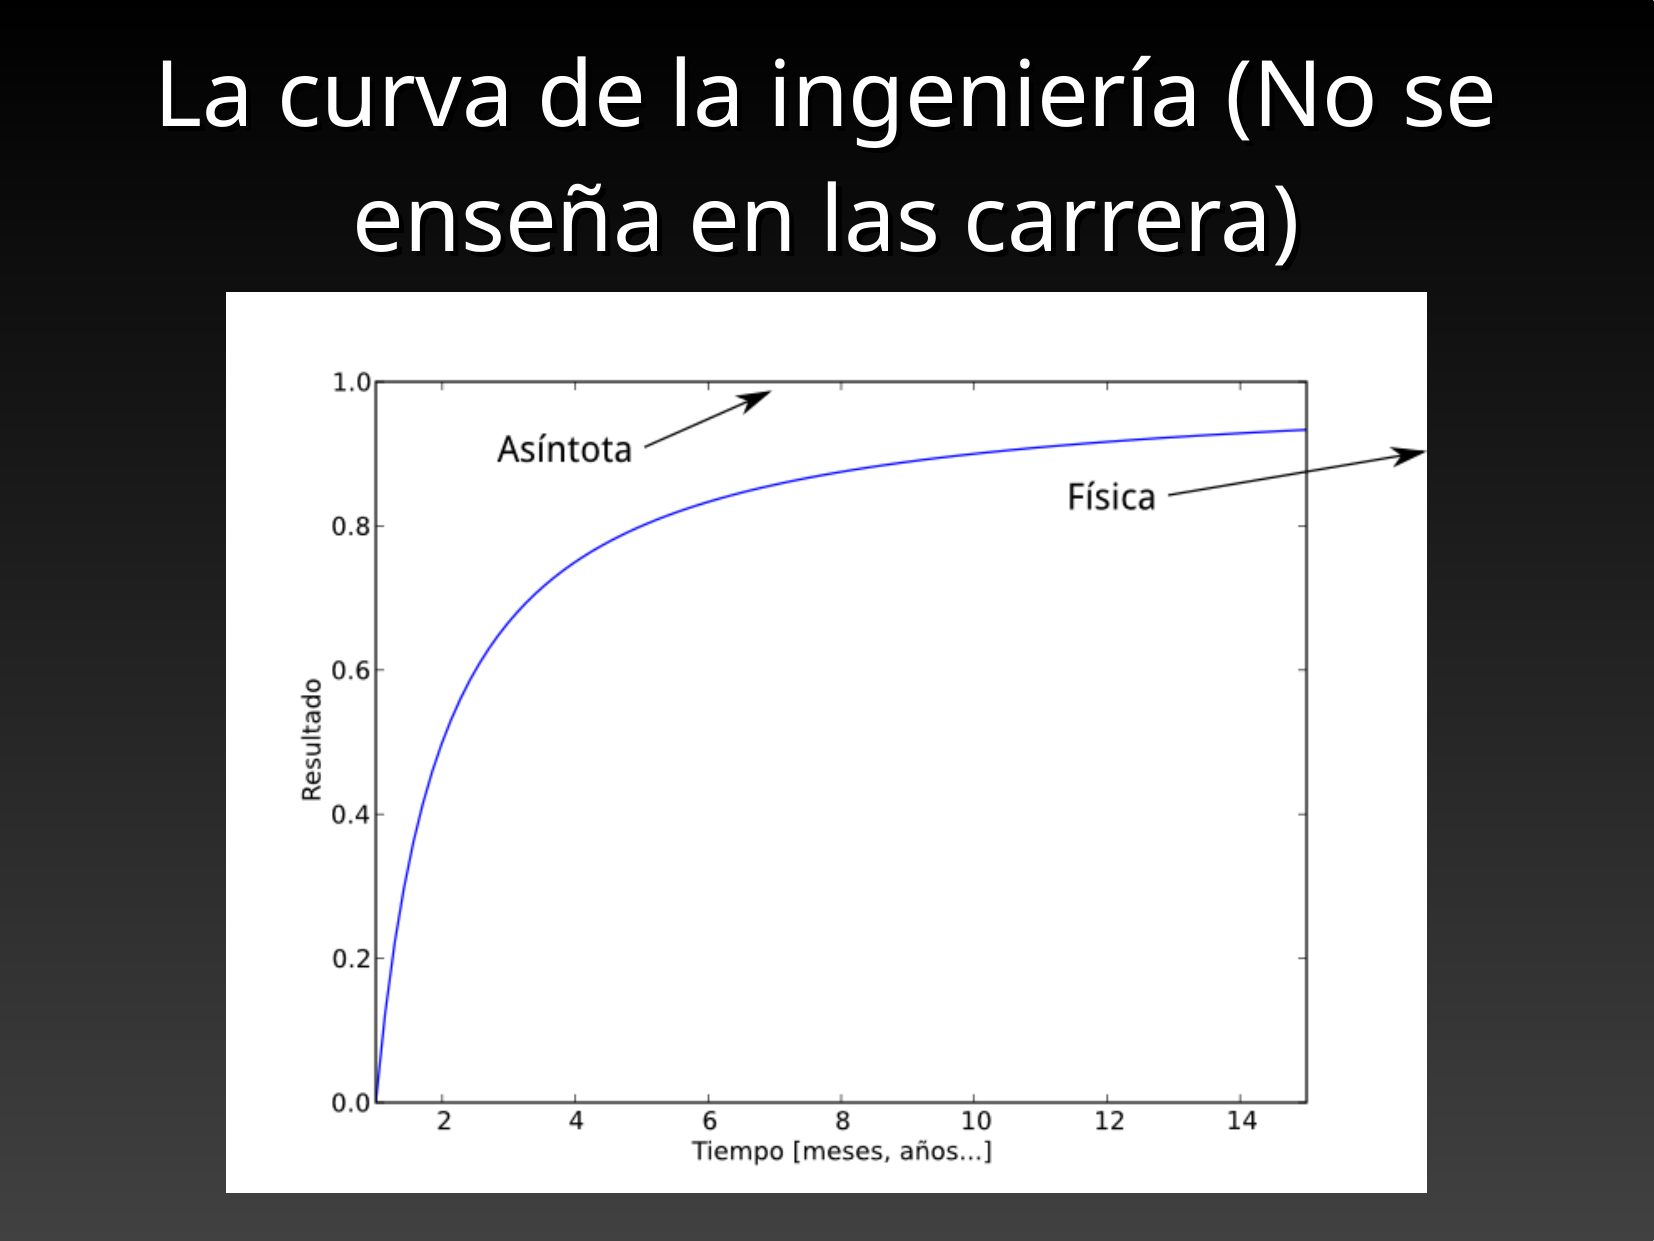

# La curva de la ingeniería (No se enseña en las carrera)